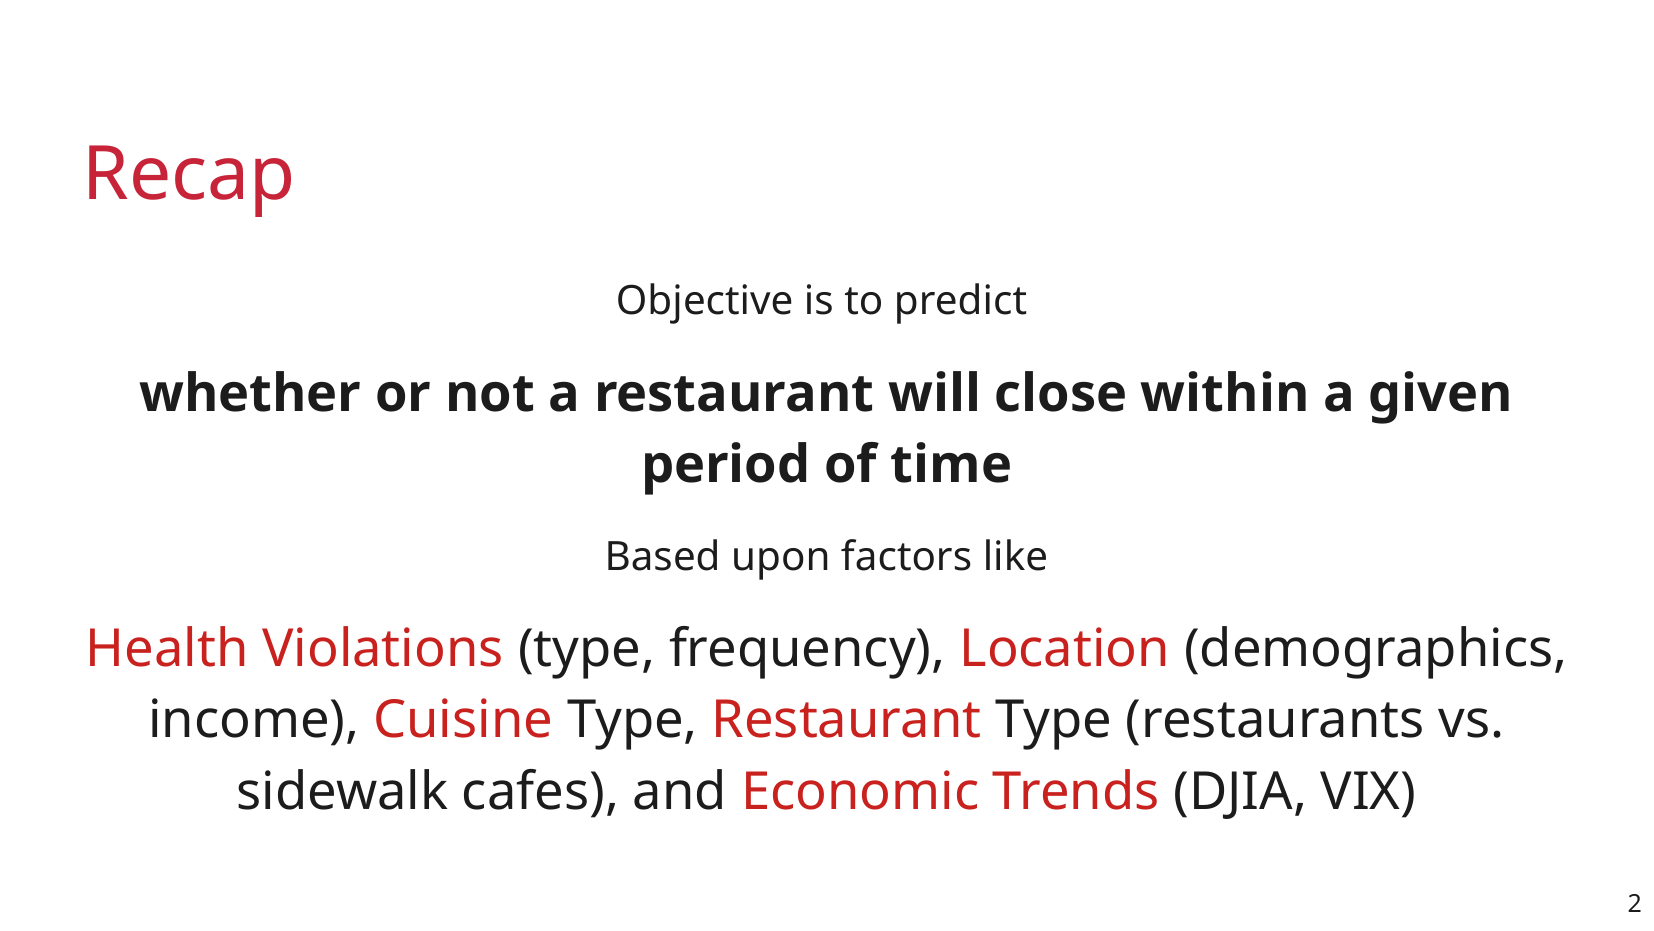

# Recap
Objective is to predict
whether or not a restaurant will close within a given period of time
Based upon factors like
Health Violations (type, frequency), Location (demographics, income), Cuisine Type, Restaurant Type (restaurants vs. sidewalk cafes), and Economic Trends (DJIA, VIX)